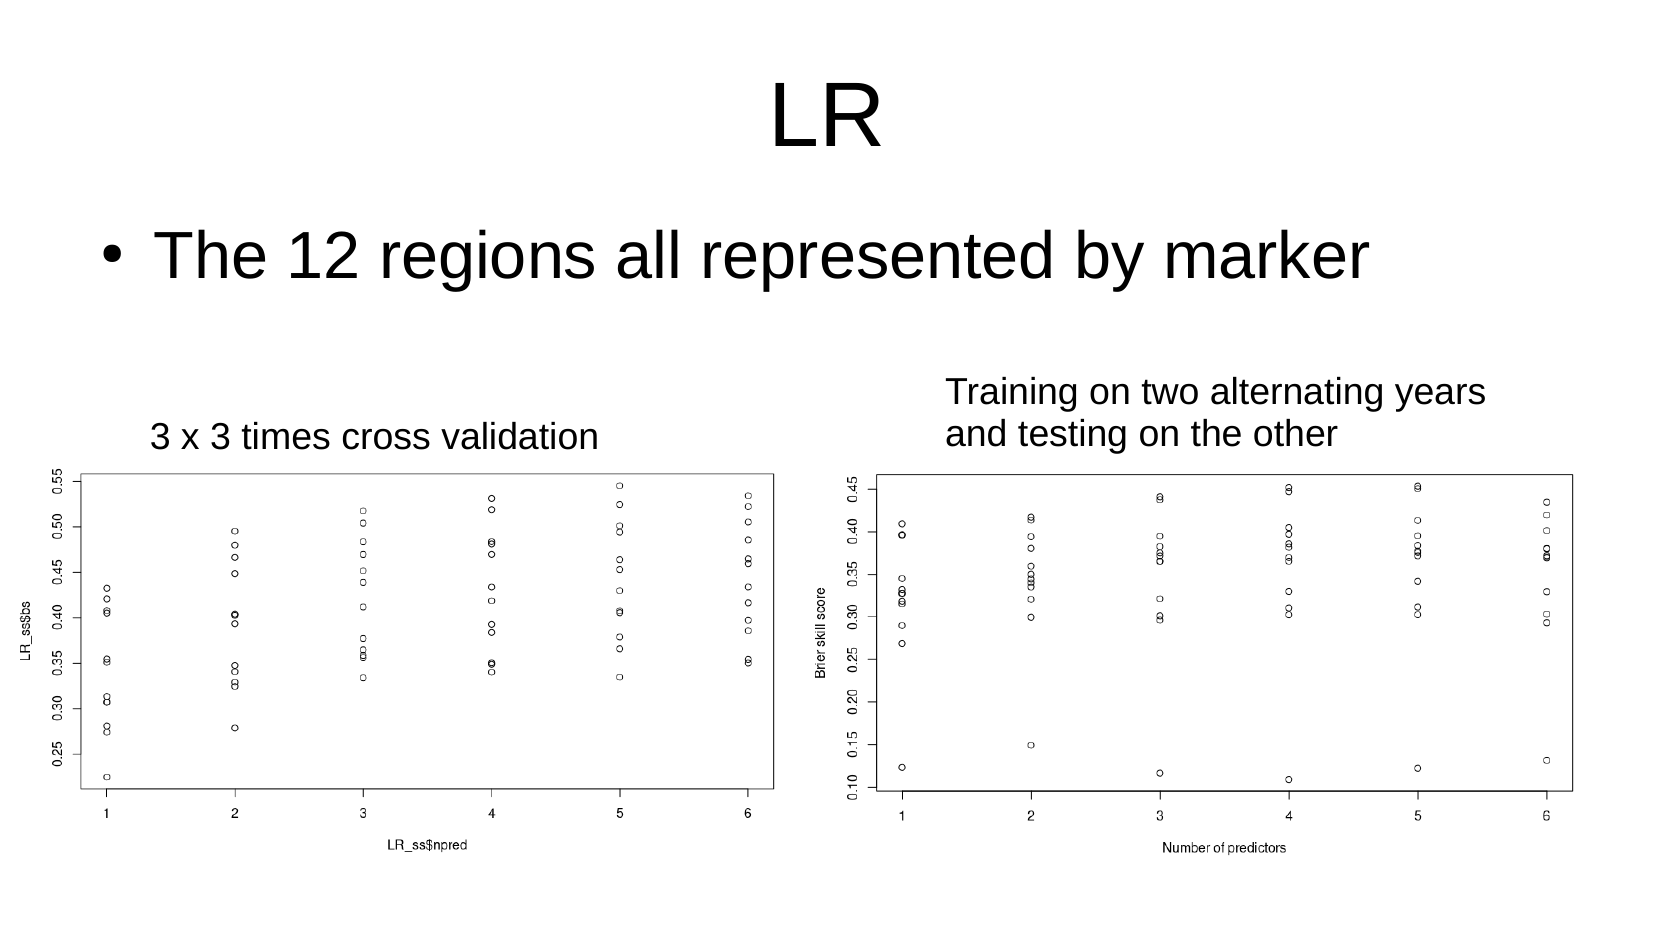

# LR
The 12 regions all represented by marker
Training on two alternating years
and testing on the other
3 x 3 times cross validation